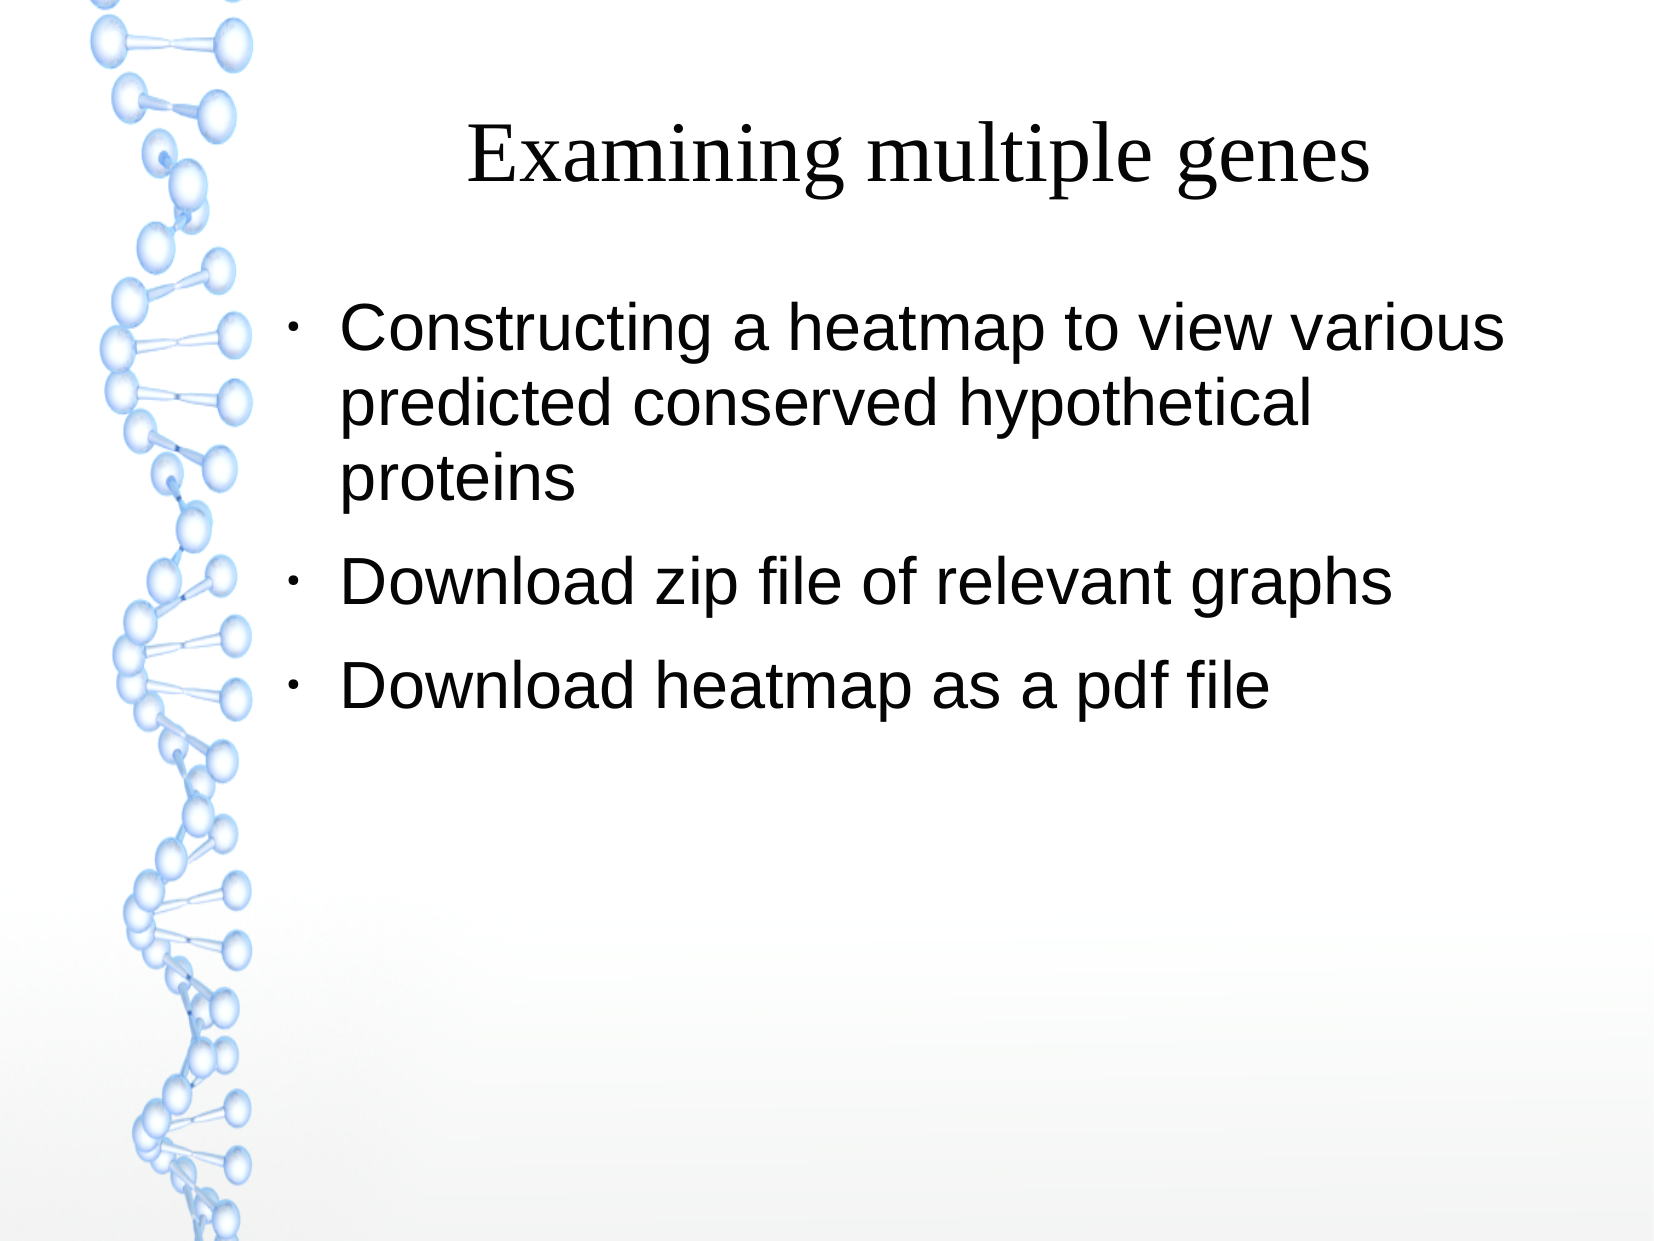

# Examining multiple genes
Constructing a heatmap to view various predicted conserved hypothetical proteins
Download zip file of relevant graphs
Download heatmap as a pdf file